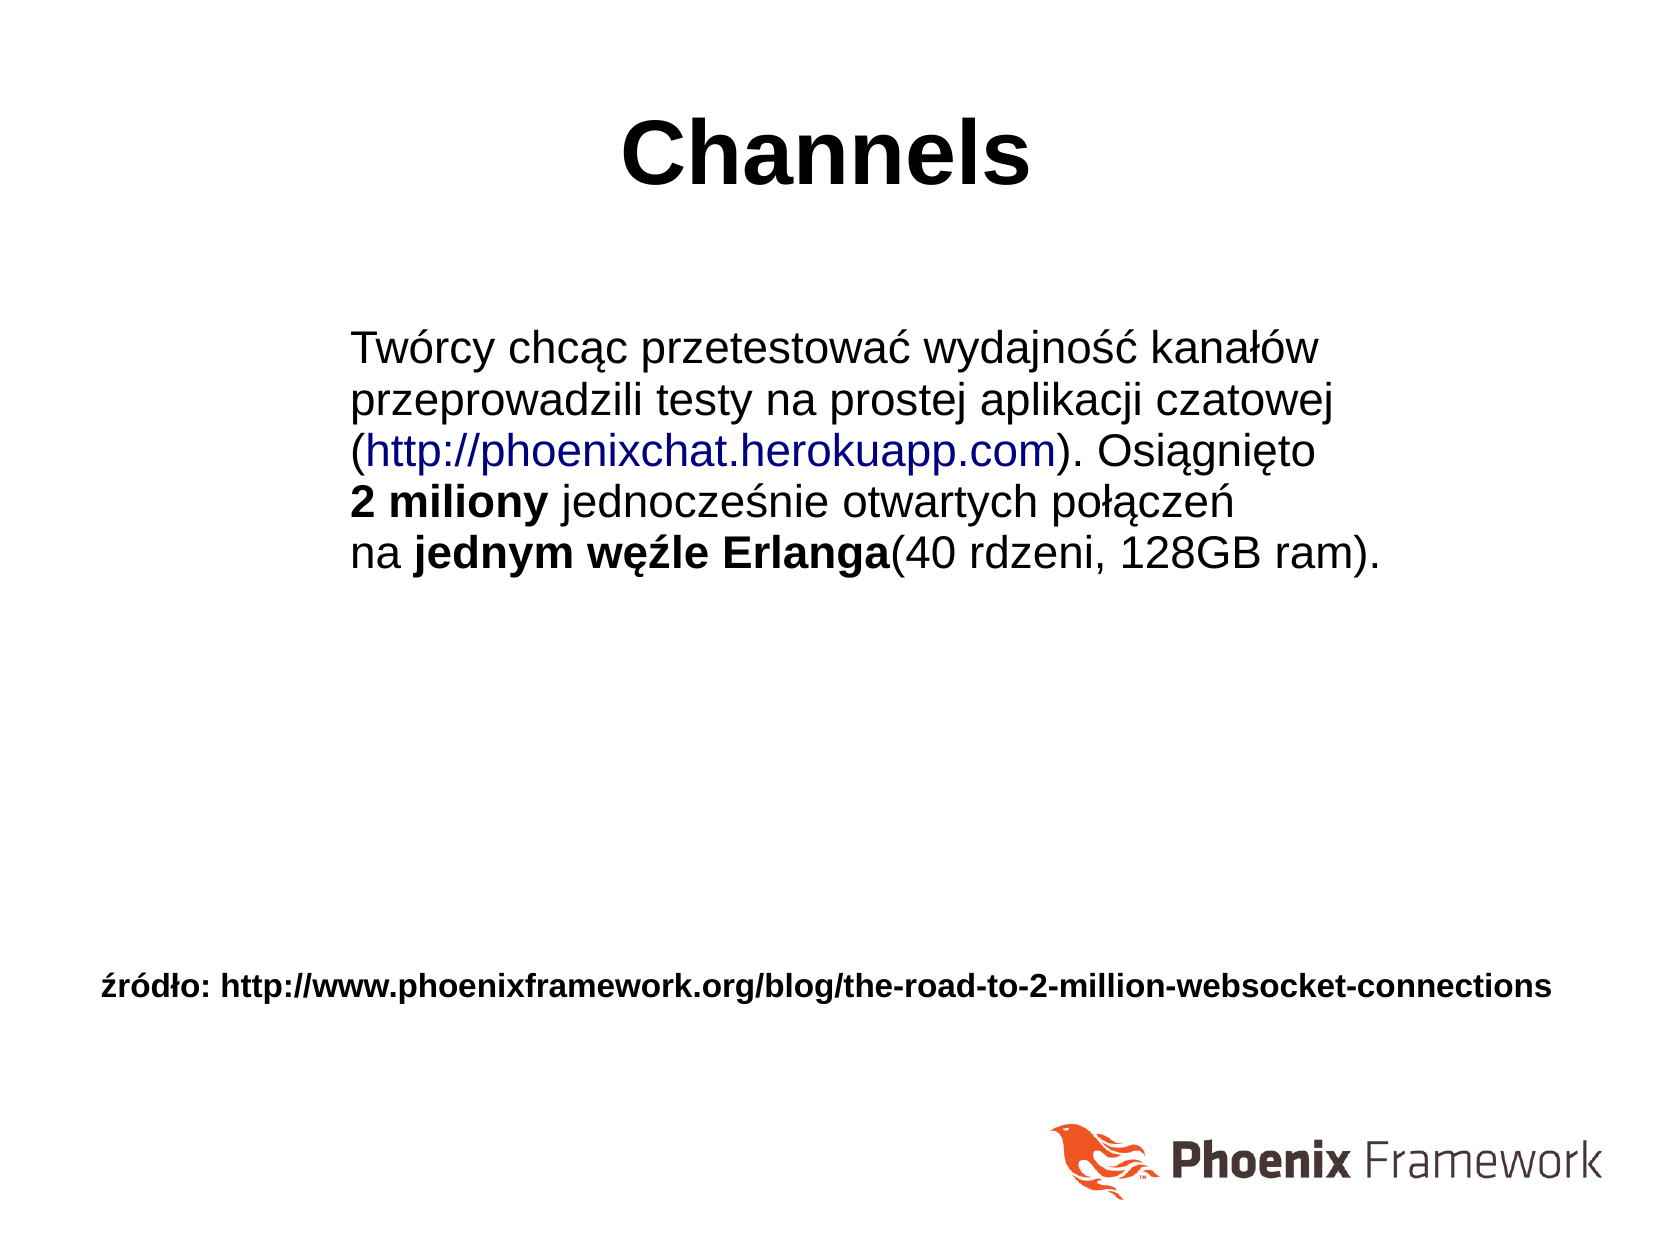

# Channels
Twórcy chcąc przetestować wydajność kanałów przeprowadzili testy na prostej aplikacji czatowej
(http://phoenixchat.herokuapp.com). Osiągnięto
2 miliony jednocześnie otwartych połączeń
na jednym węźle Erlanga(40 rdzeni, 128GB ram).
źródło: http://www.phoenixframework.org/blog/the-road-to-2-million-websocket-connections